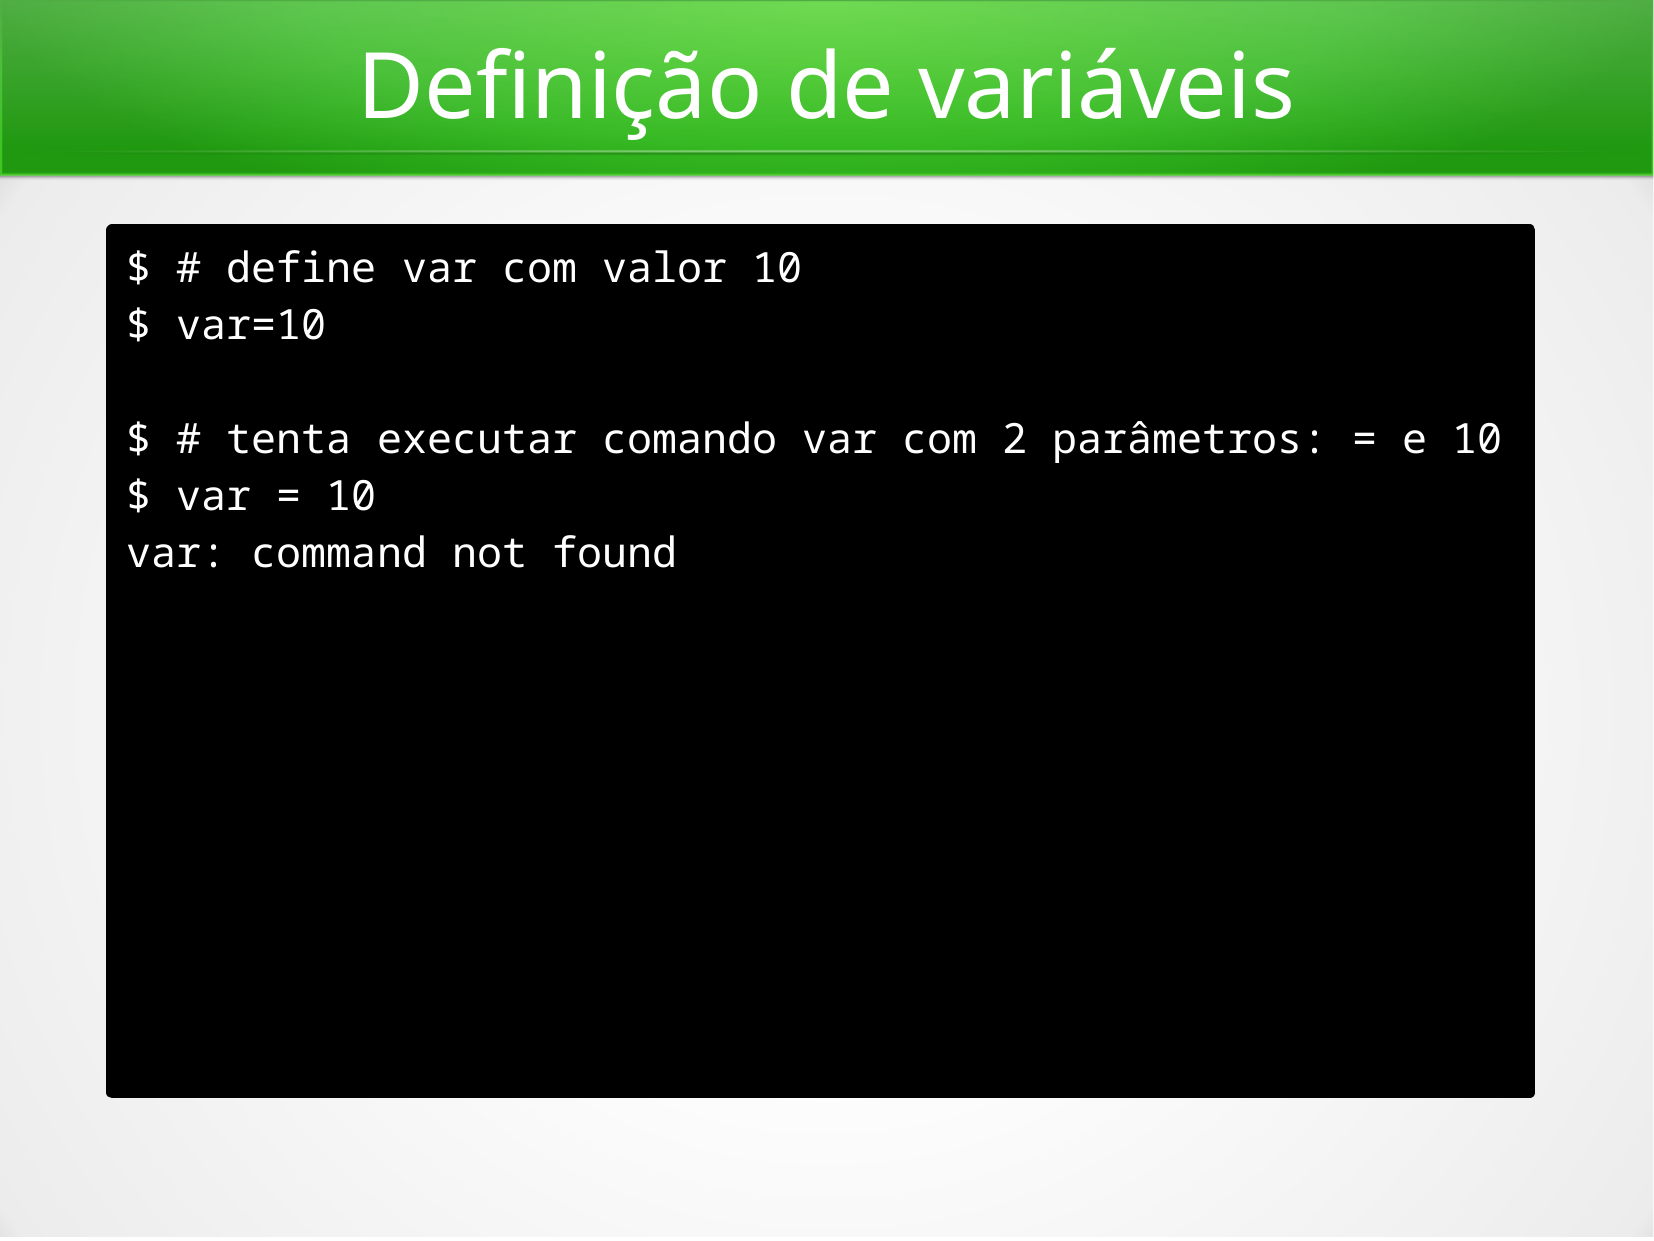

# Definição de variáveis
$ # define var com valor 10
$ var=10
$ # tenta executar comando var com 2 parâmetros: = e 10
$ var = 10
var: command not found